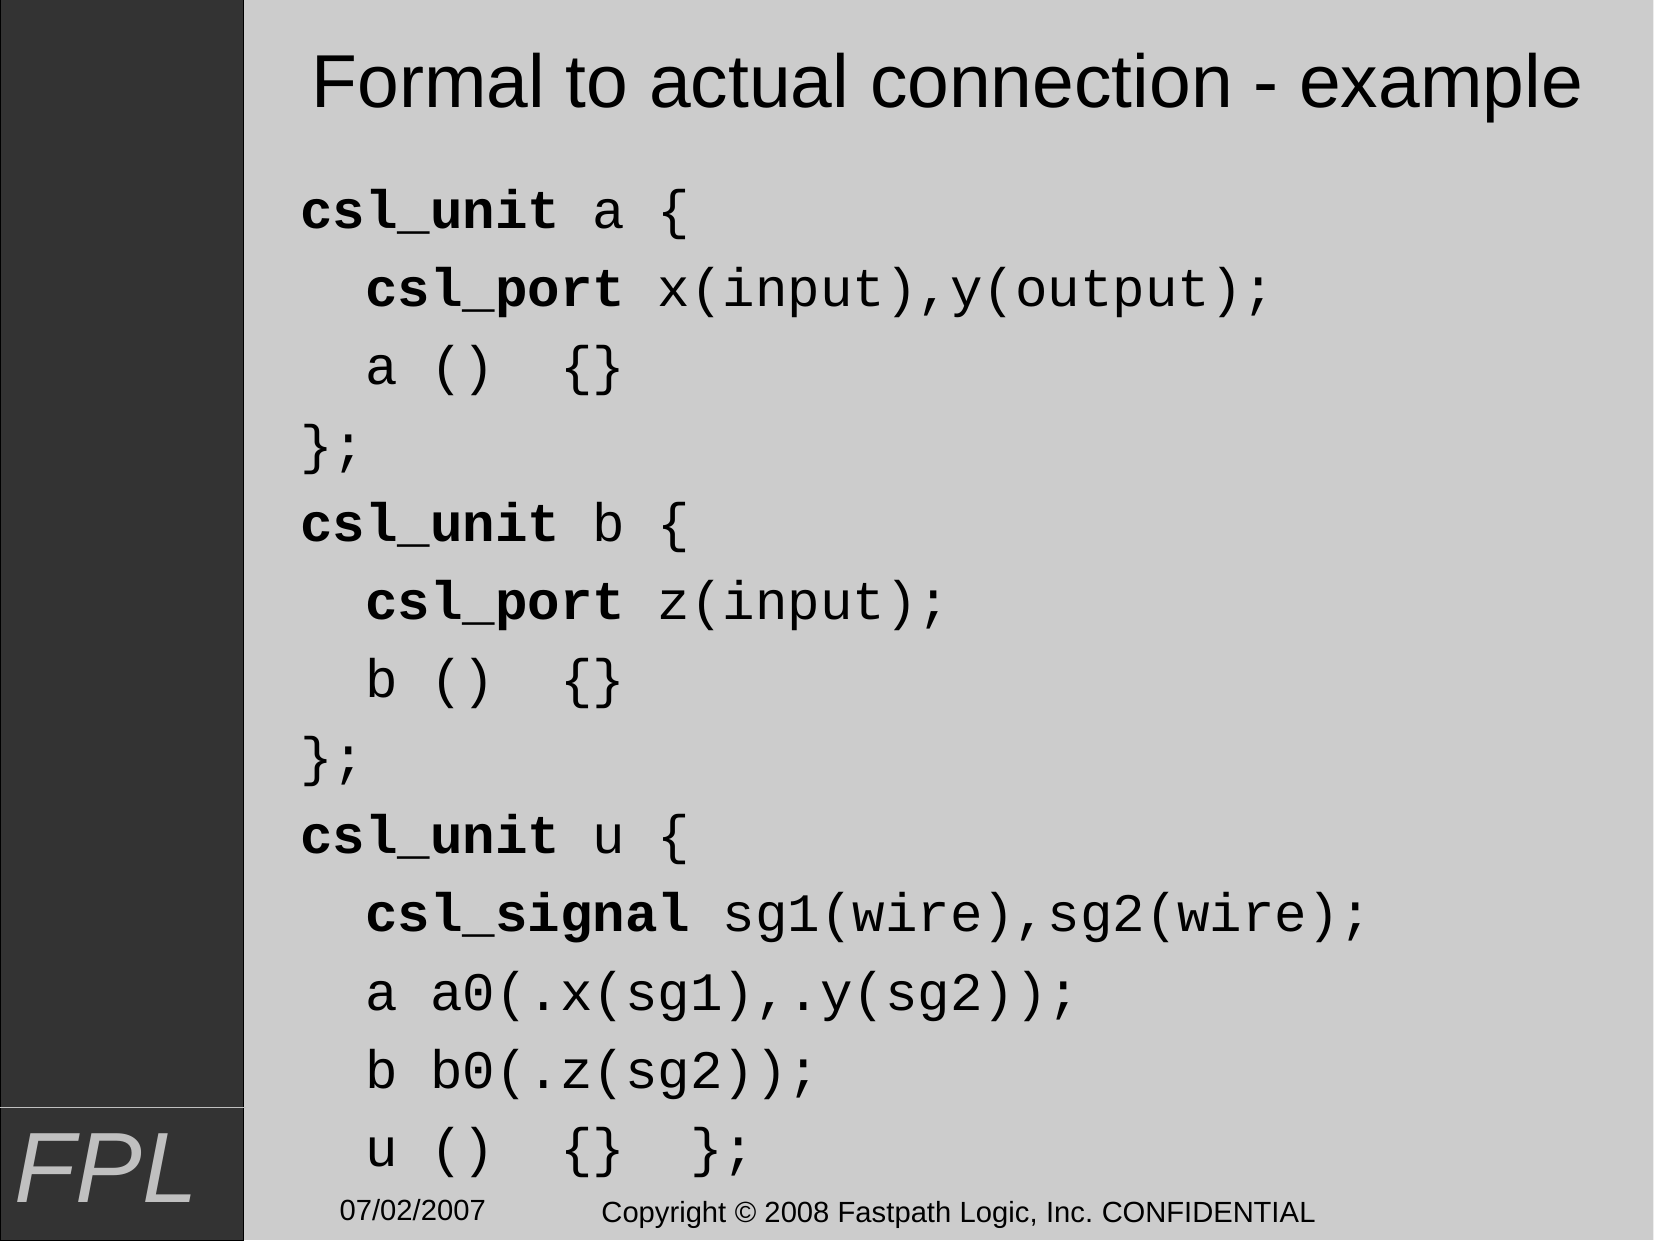

# Formal to actual connection - example
csl_unit a {
 csl_port x(input),y(output);
 a () {}
};
csl_unit b {
 csl_port z(input);
 b () {}
};
csl_unit u {
 csl_signal sg1(wire),sg2(wire);
 a a0(.x(sg1),.y(sg2));
 b b0(.z(sg2));
 u () {} };
07/02/2007
© 2007 FASTPATH LOGIC INC.